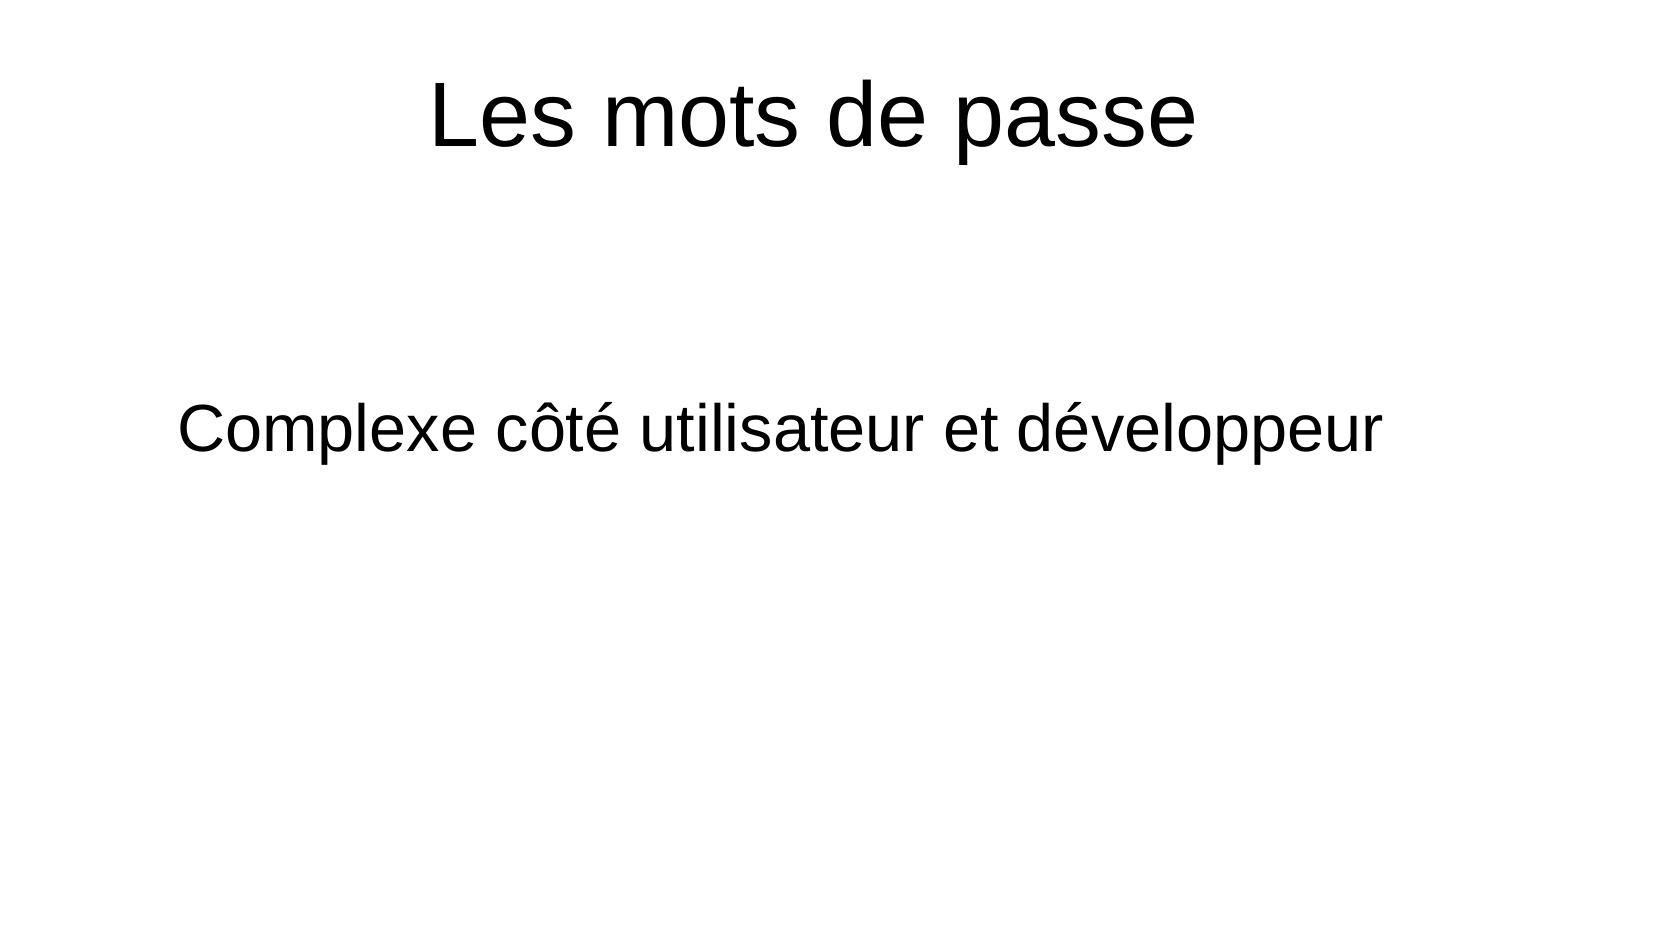

# Les mots de passe
Complexe côté utilisateur et développeur